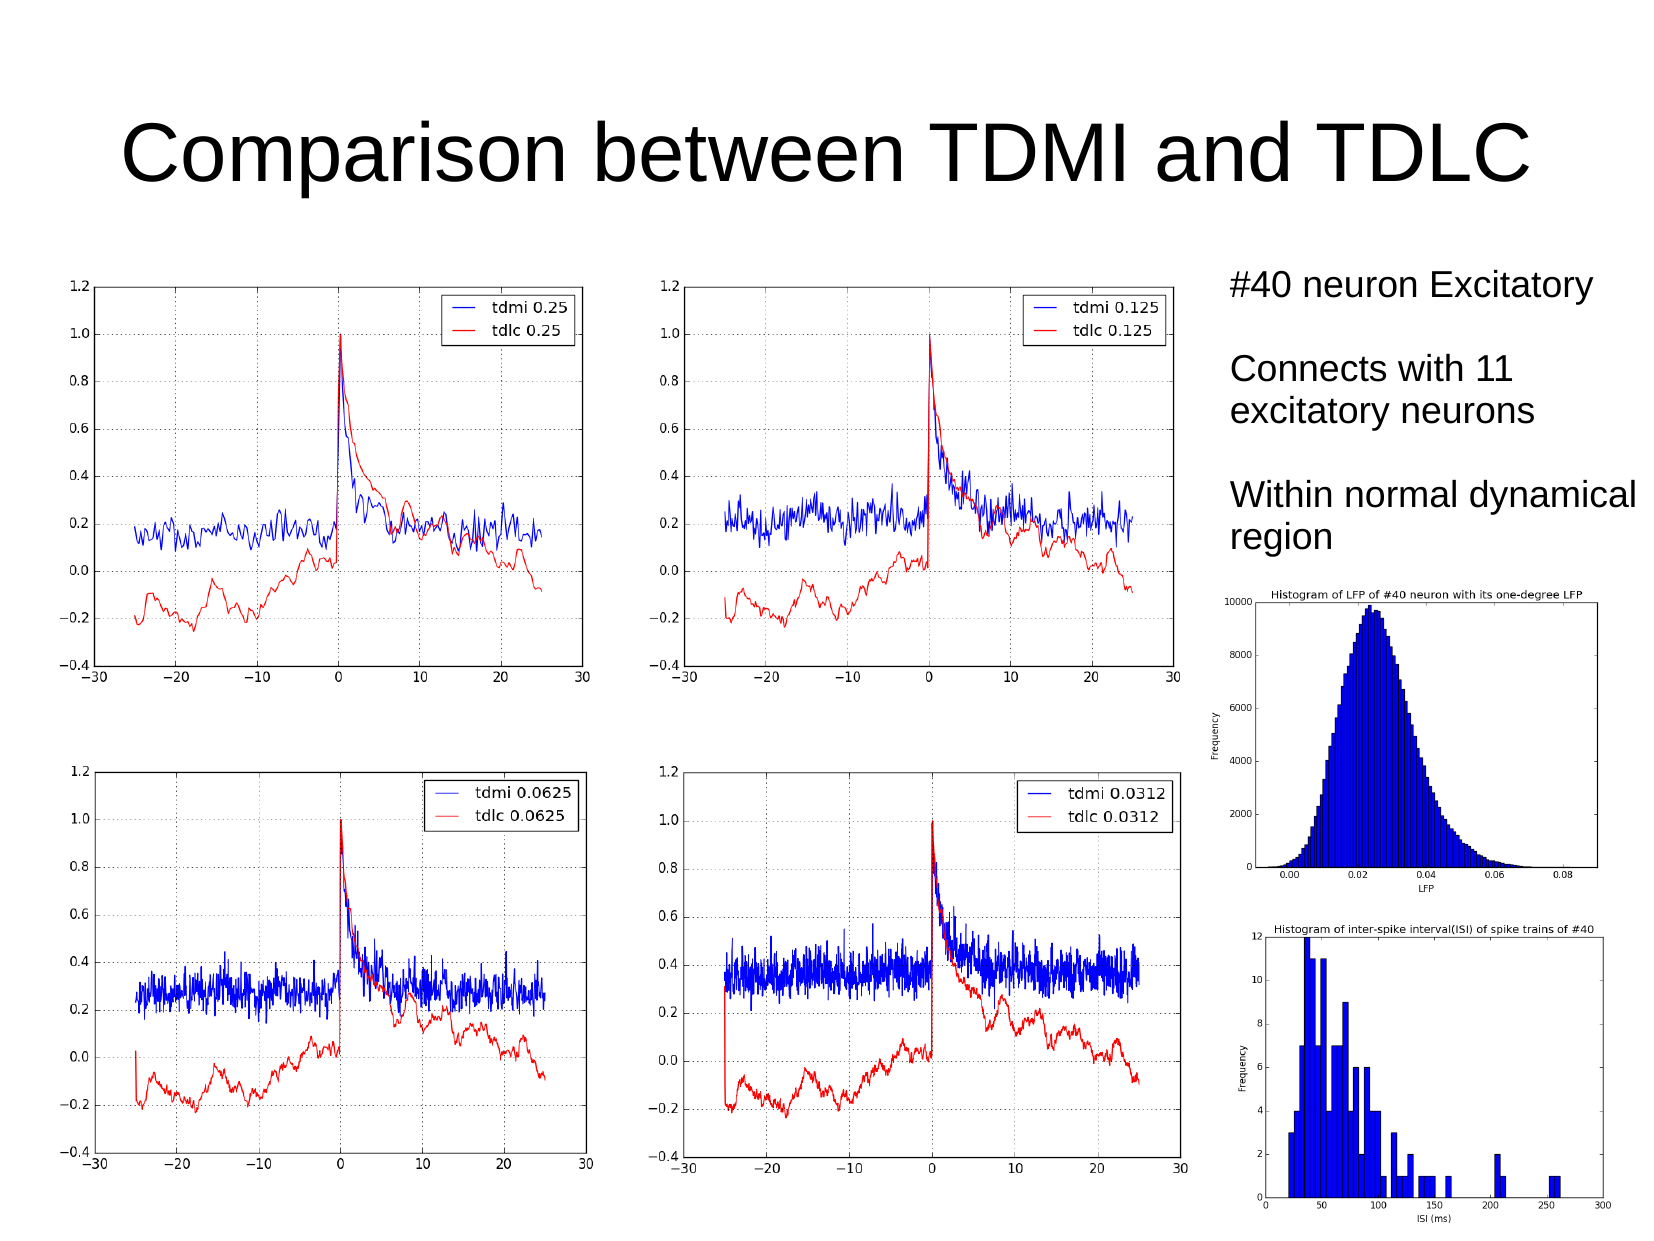

# Comparison between TDMI and TDLC
#40 neuron Excitatory
Connects with 11 excitatory neurons
Within normal dynamical region